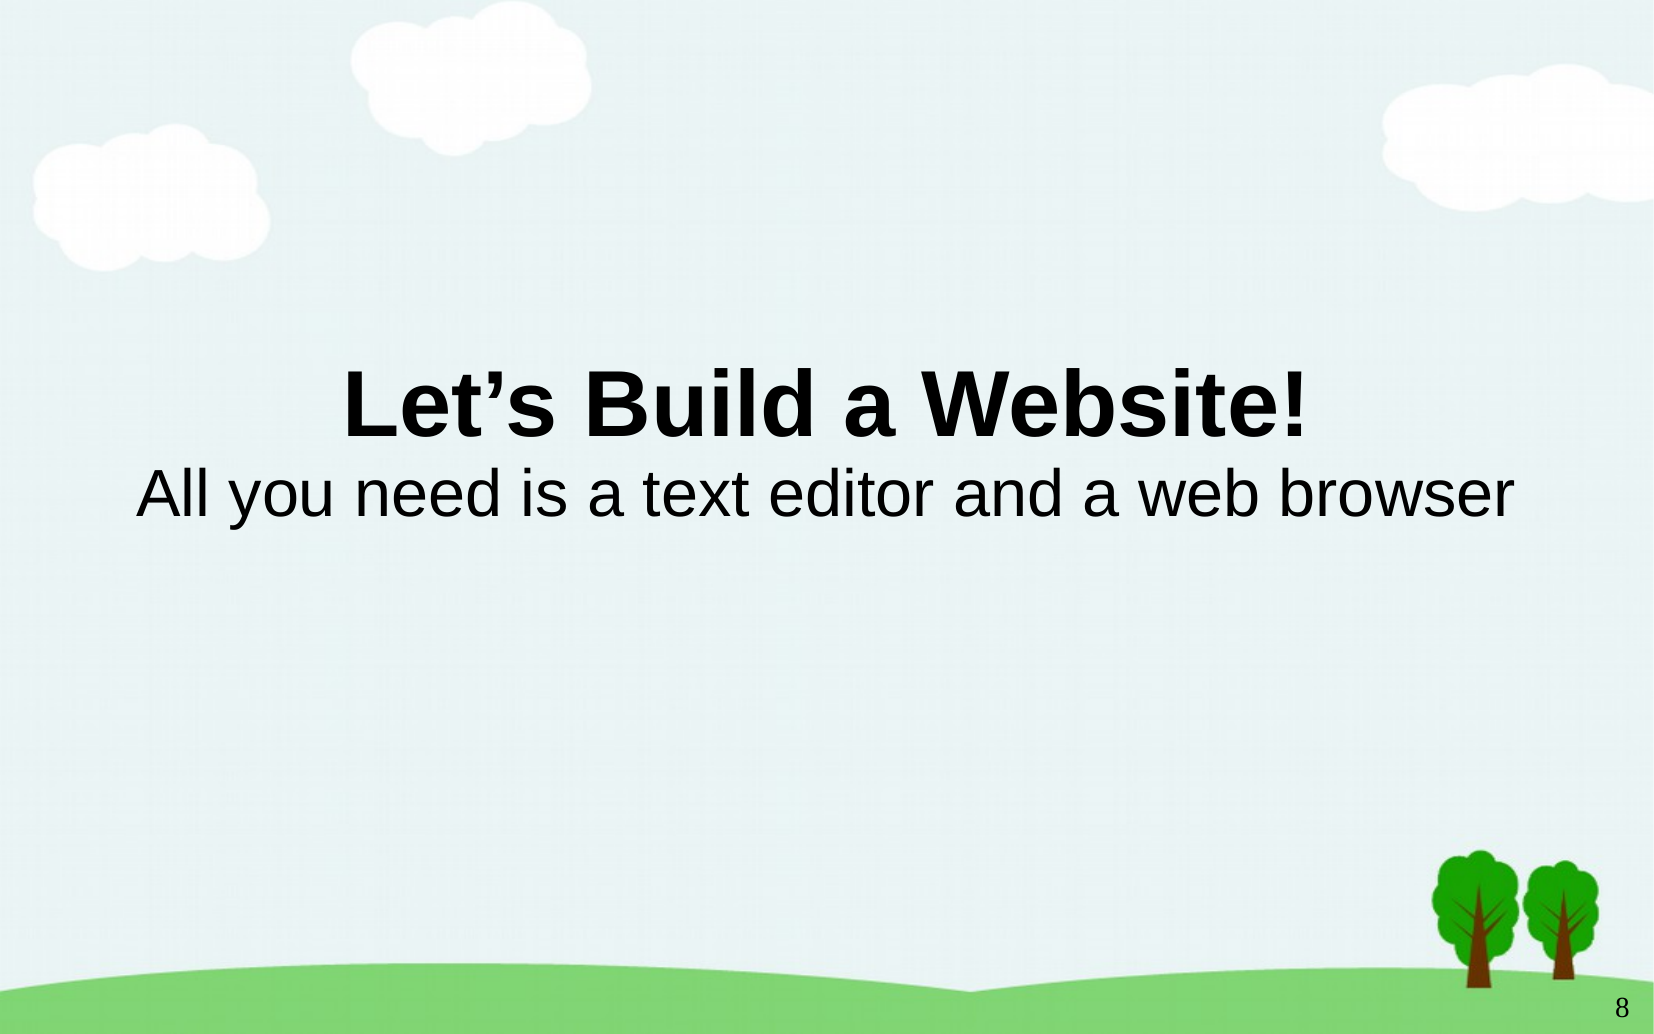

# Let’s Build a Website!
All you need is a text editor and a web browser
8